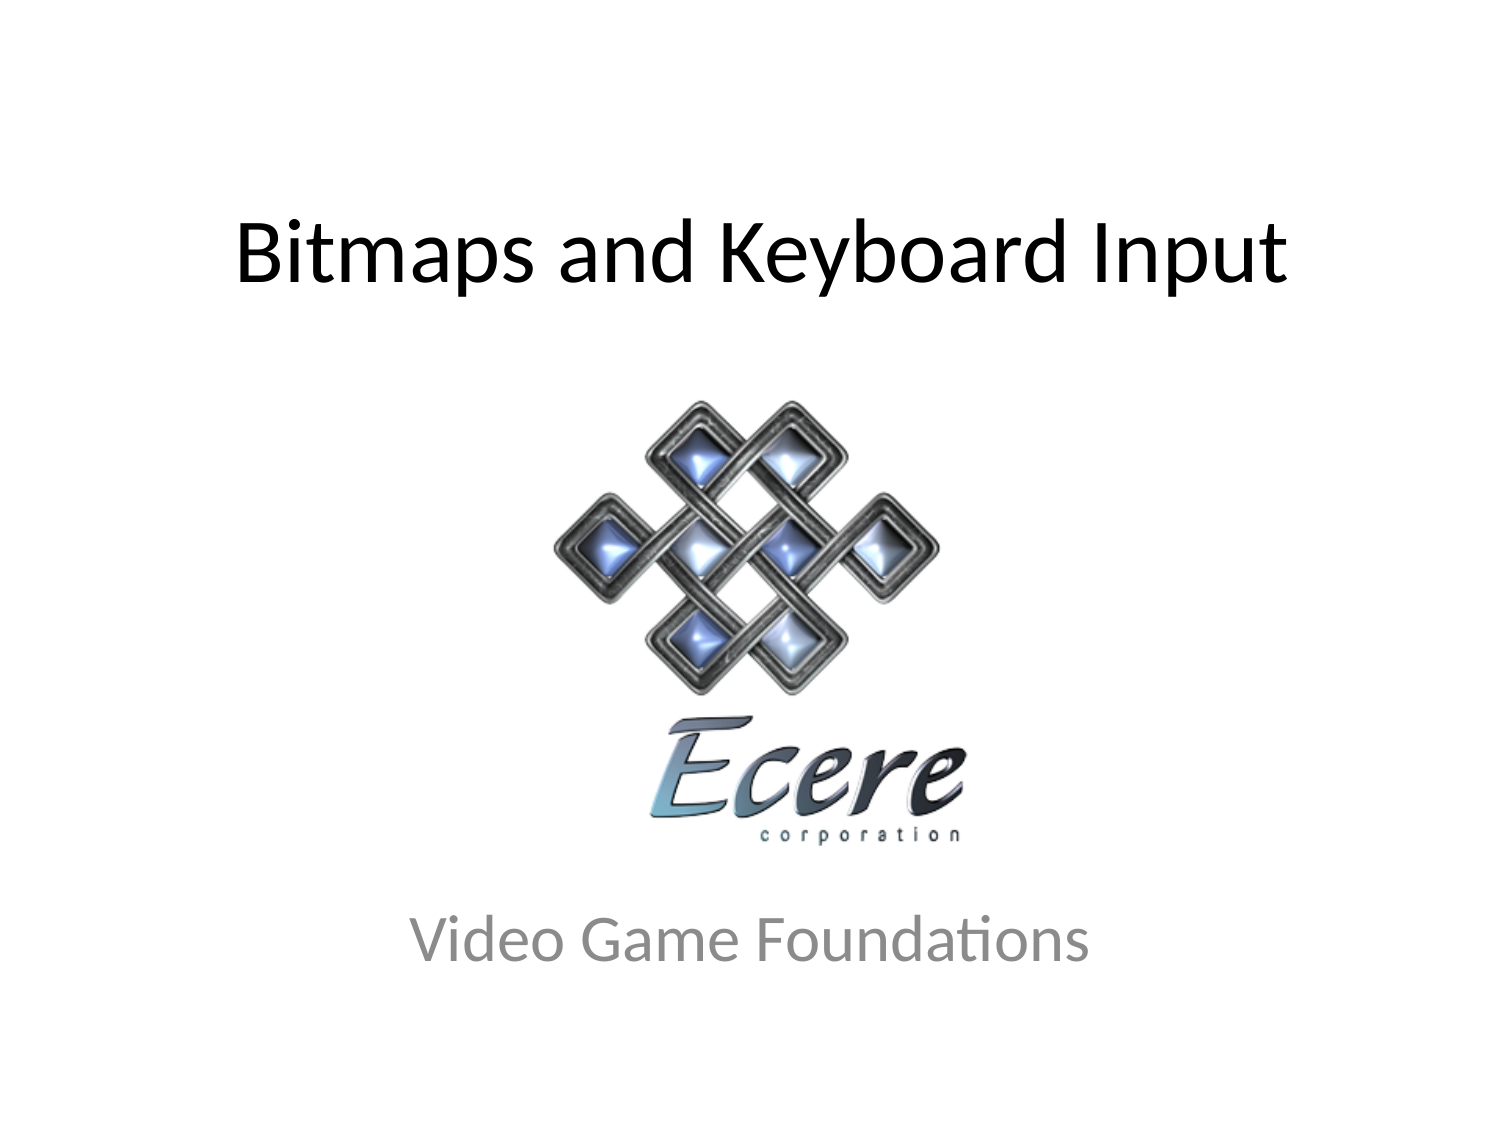

# Bitmaps and Keyboard Input
Video Game Foundations